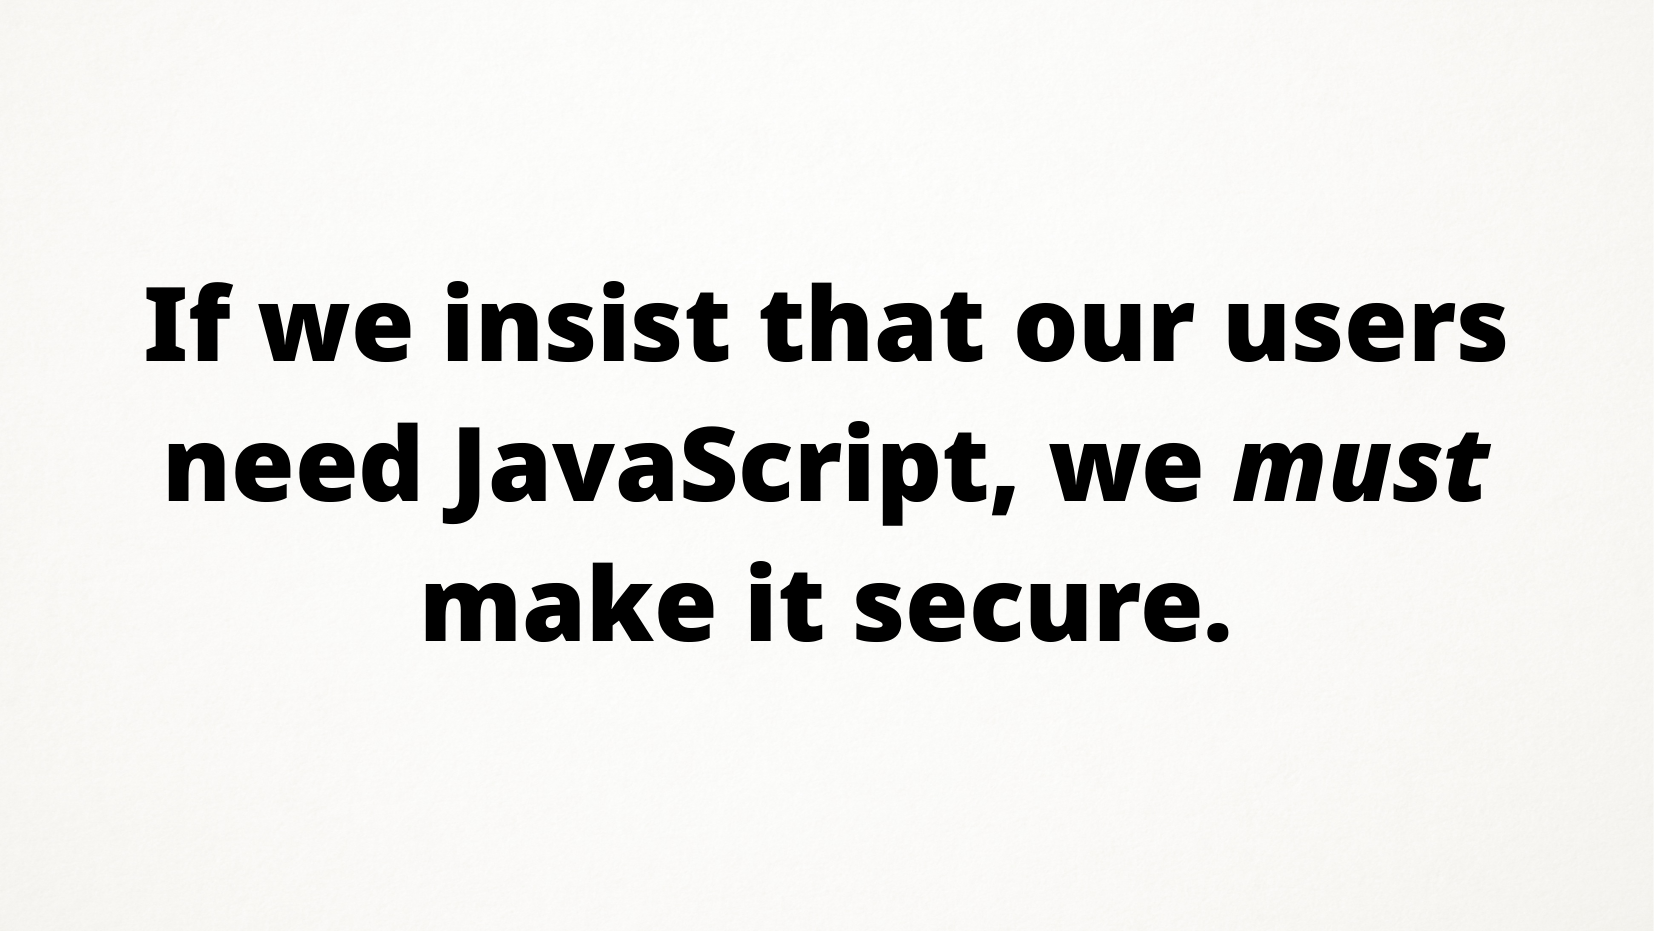

# If we insist that our users need JavaScript, we must make it secure.